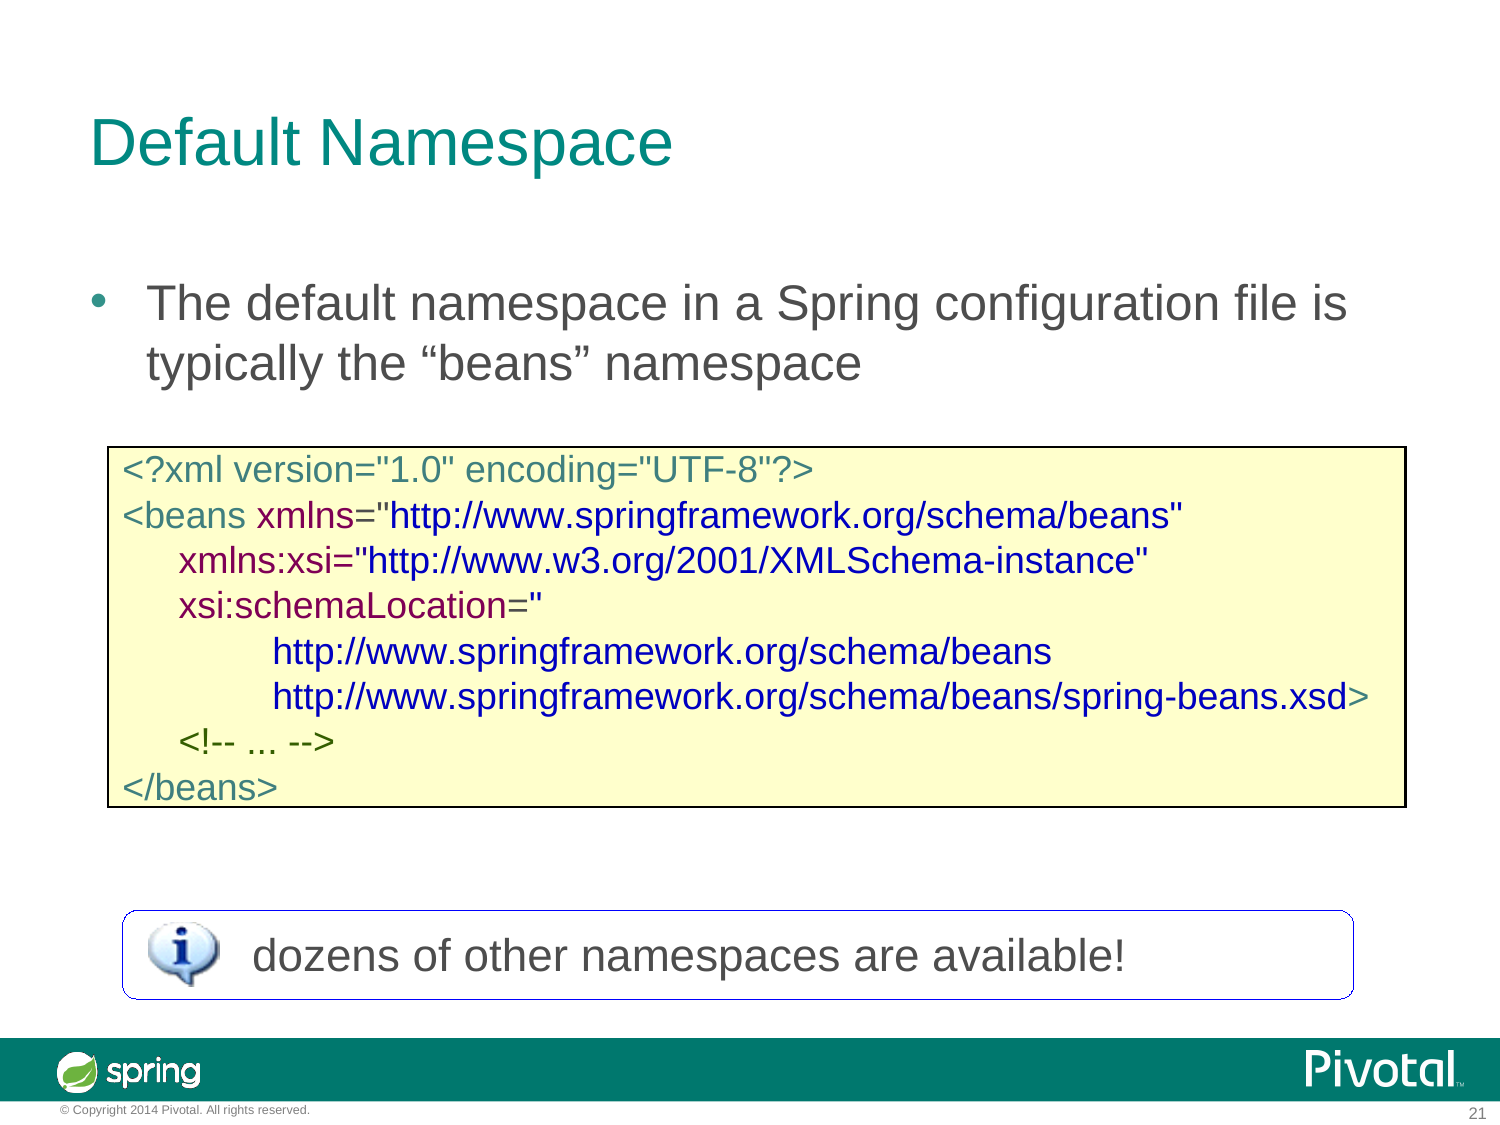

# Default Namespace
The default namespace in a Spring configuration file is typically the “beans” namespace
<?xml version="1.0" encoding="UTF-8"?>
<beans xmlns="http://www.springframework.org/schema/beans"
	xmlns:xsi="http://www.w3.org/2001/XMLSchema-instance"
	xsi:schemaLocation="
		http://www.springframework.org/schema/beans
		http://www.springframework.org/schema/beans/spring-beans.xsd>
	<!-- ... -->
</beans>
dozens of other namespaces are available!